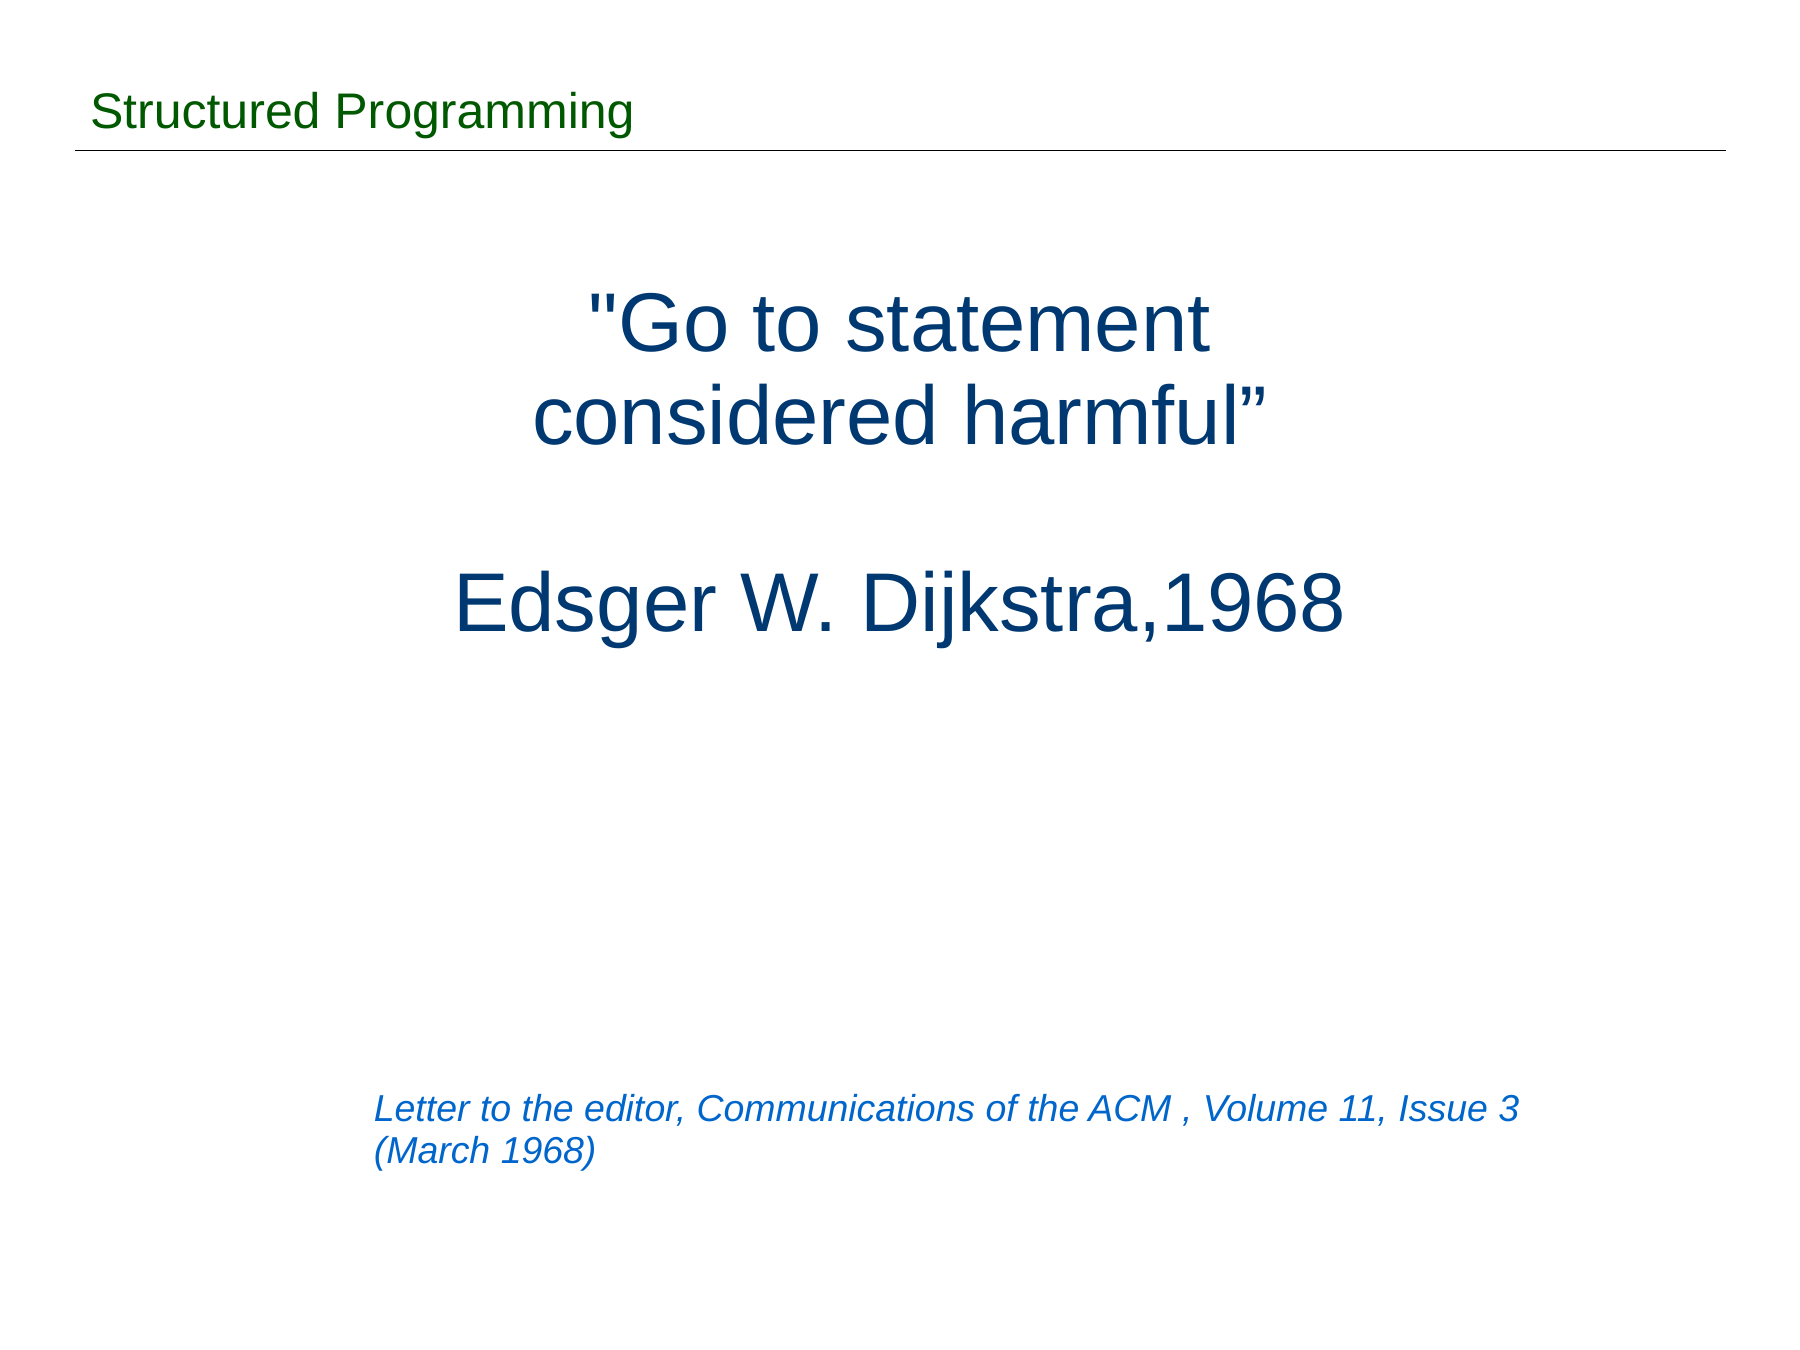

# Structured Programming
"Go to statement considered harmful”
Edsger W. Dijkstra,1968
Letter to the editor, Communications of the ACM , Volume 11, Issue 3 (March 1968)